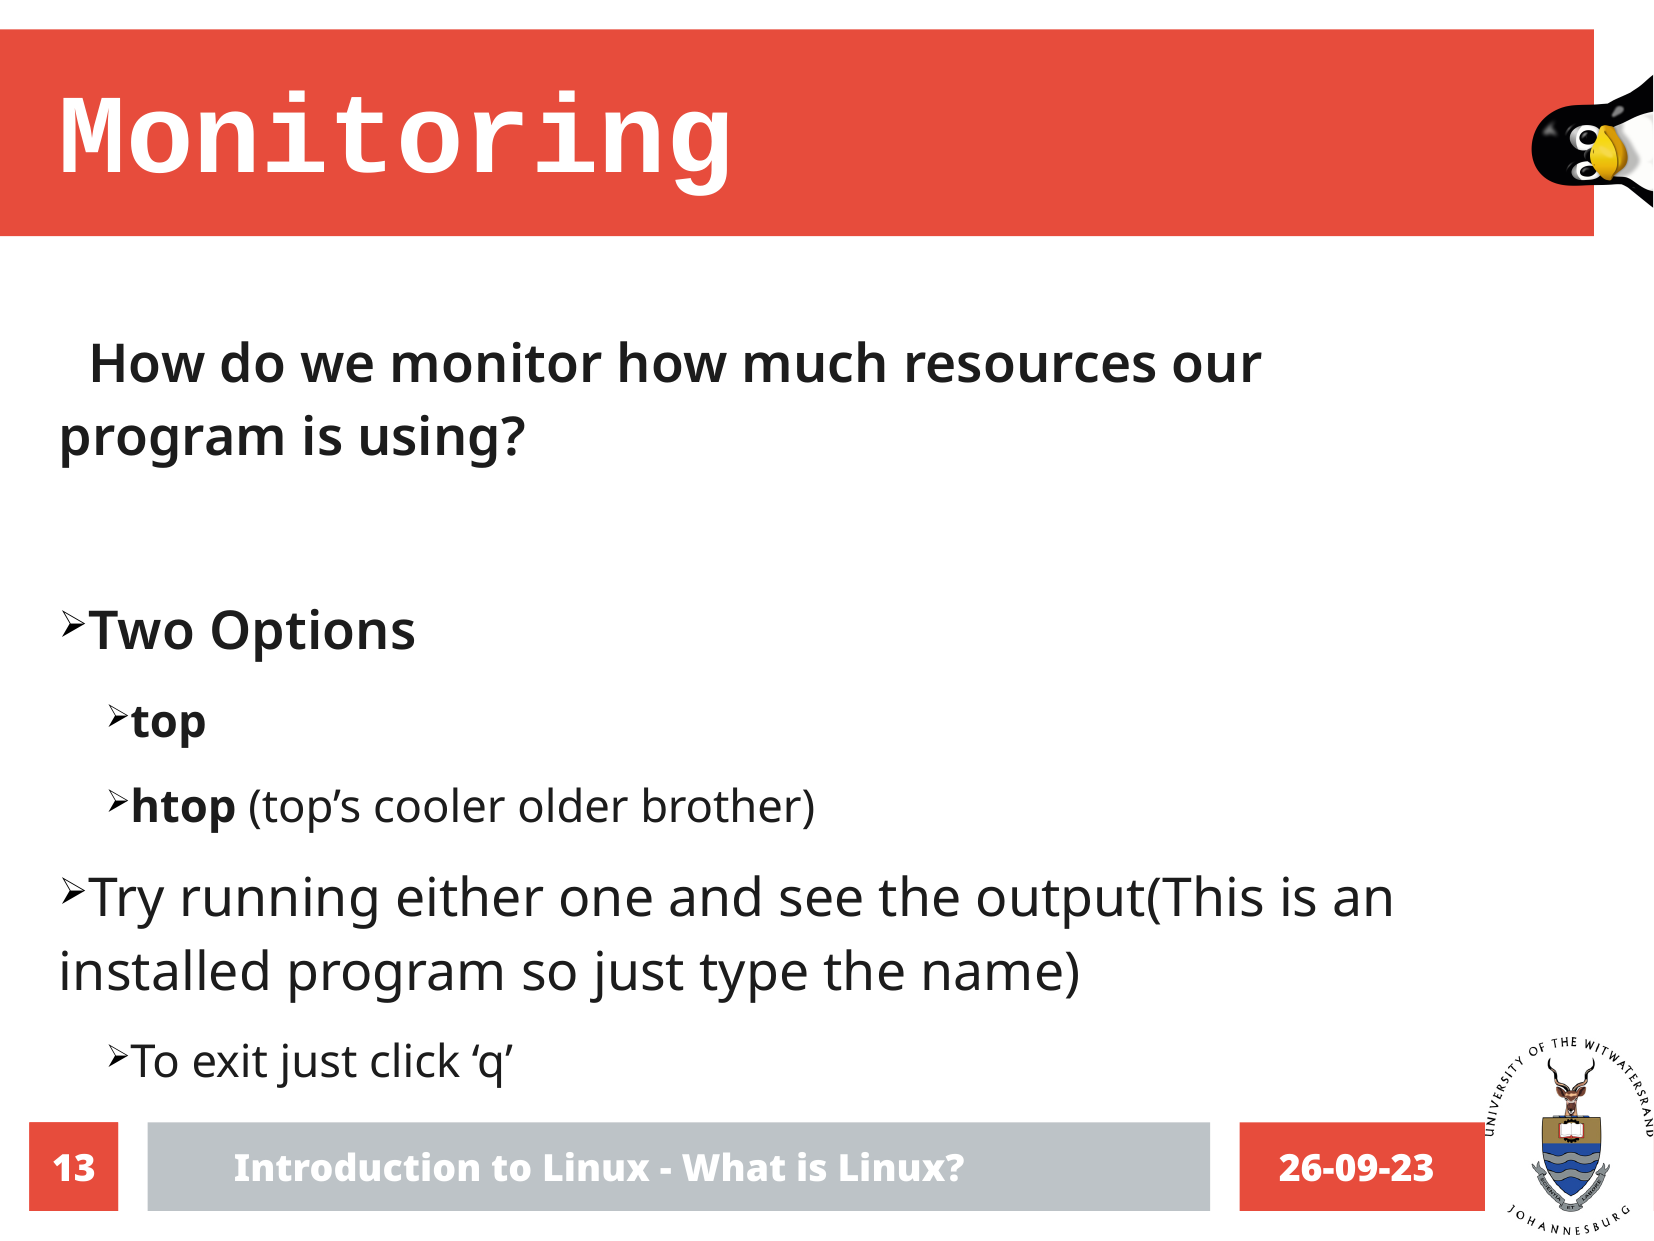

# Monitoring
How do we monitor how much resources our program is using?
Two Options
top
htop (top’s cooler older brother)
Try running either one and see the output(This is an installed program so just type the name)
To exit just click ‘q’
13
 Introduction to Linux - What is Linux?